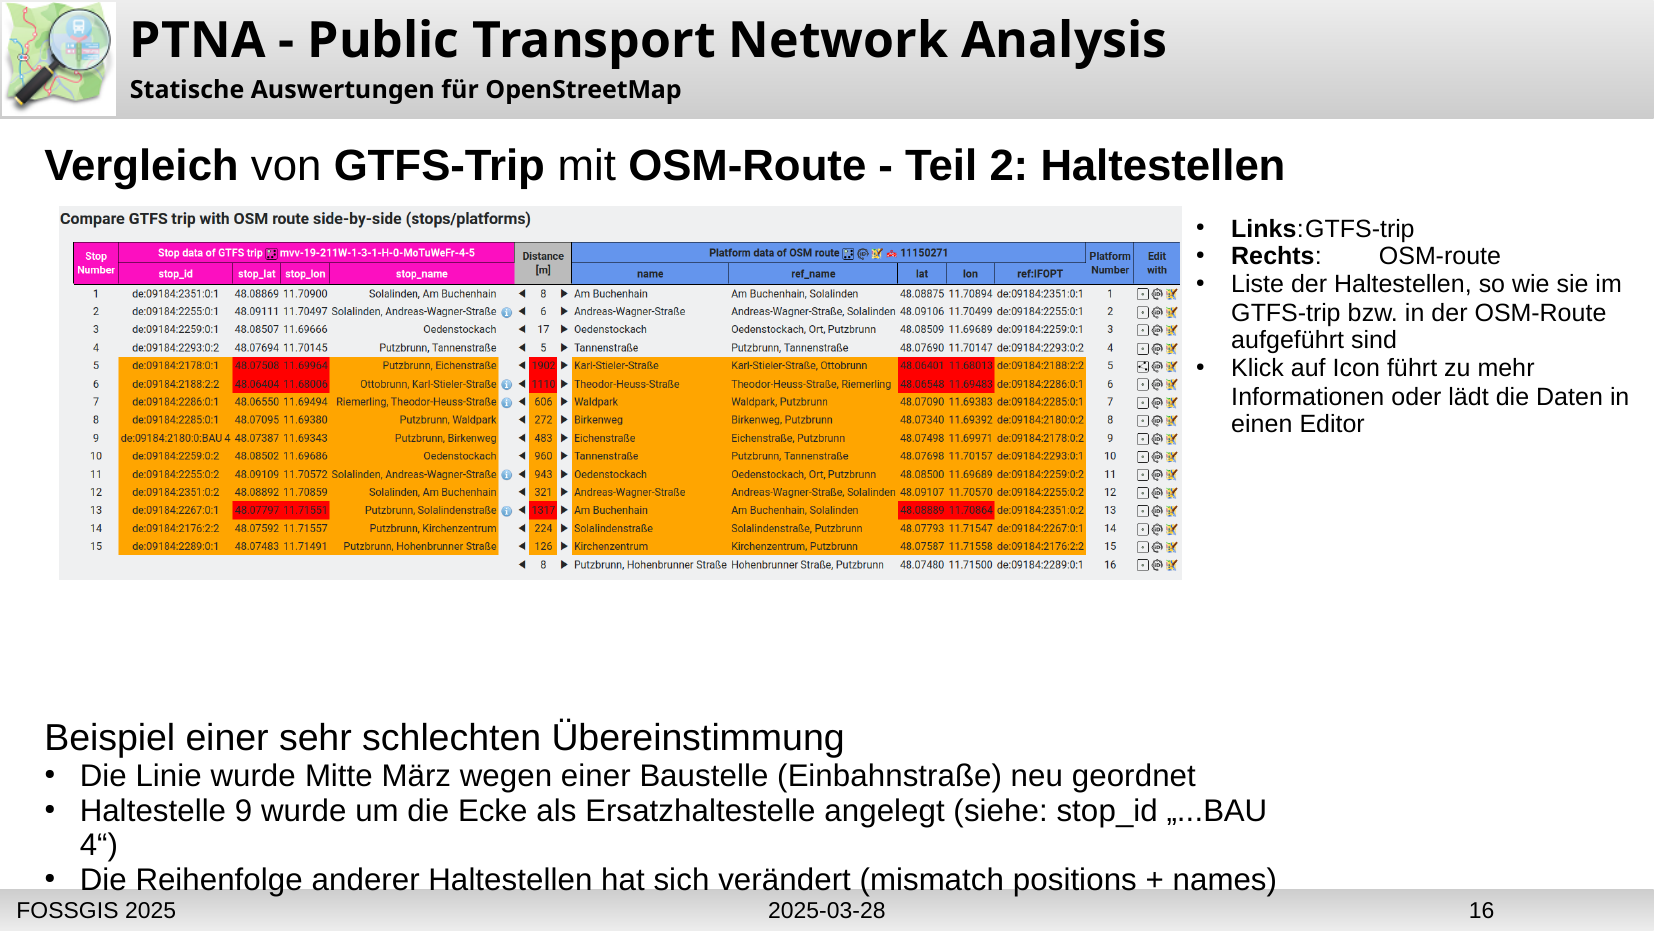

PTNA - Public Transport Network Analysis
Statische Auswertungen für OpenStreetMap
Vergleich von GTFS-Trip mit OSM-Route - Teil 2: Haltestellen
Links:	GTFS-trip
Rechts:	OSM-route
Liste der Haltestellen, so wie sie im GTFS-trip bzw. in der OSM-Route aufgeführt sind
Klick auf Icon führt zu mehr Informationen oder lädt die Daten in einen Editor
Beispiel einer sehr schlechten Übereinstimmung
Die Linie wurde Mitte März wegen einer Baustelle (Einbahnstraße) neu geordnet
Haltestelle 9 wurde um die Ecke als Ersatzhaltestelle angelegt (siehe: stop_id „...BAU 4“)
Die Reihenfolge anderer Haltestellen hat sich verändert (mismatch positions + names)
FOSSGIS 2025
2025-03-28